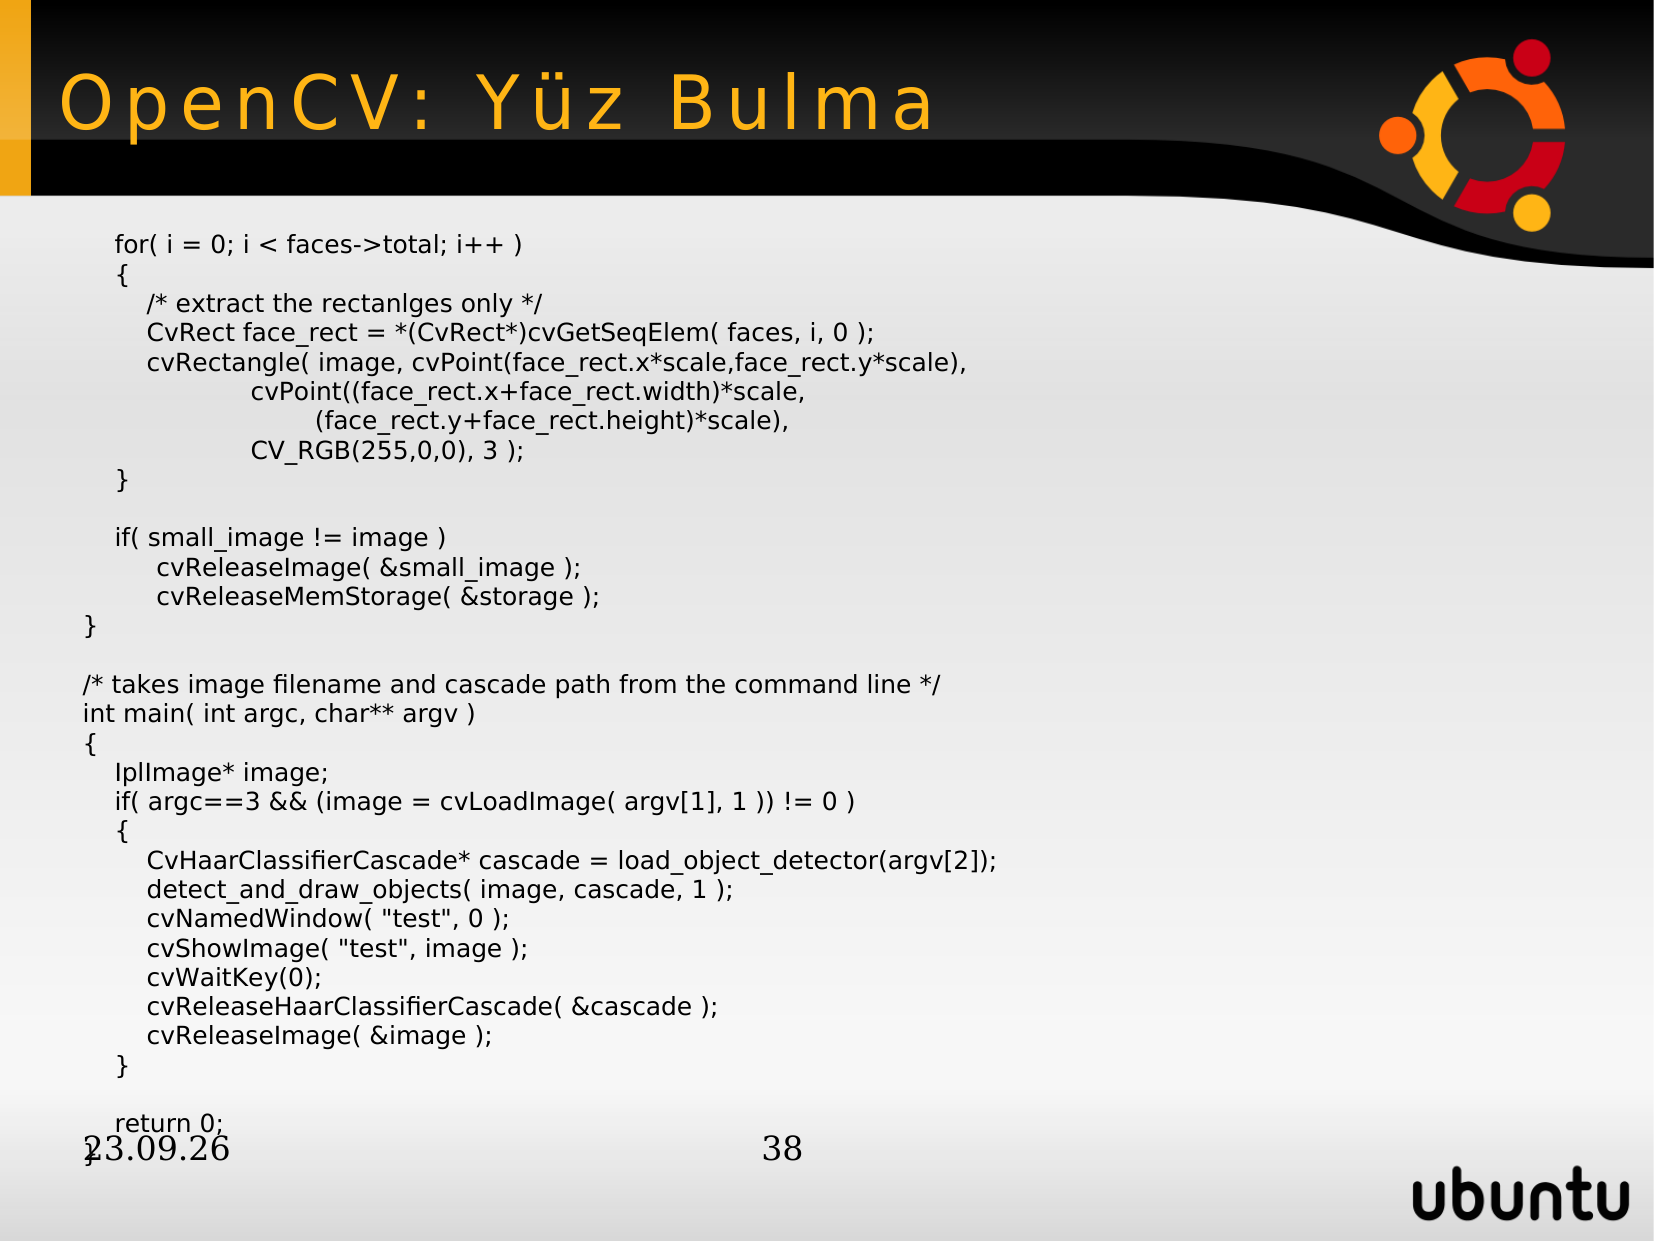

# OpenCV: Yüz Bulma
 for( i = 0; i < faces->total; i++ )
 {
 /* extract the rectanlges only */
 CvRect face_rect = *(CvRect*)cvGetSeqElem( faces, i, 0 );
 cvRectangle( image, cvPoint(face_rect.x*scale,face_rect.y*scale),
 cvPoint((face_rect.x+face_rect.width)*scale,
 (face_rect.y+face_rect.height)*scale),
 CV_RGB(255,0,0), 3 );
 }
 if( small_image != image )
 	cvReleaseImage( &small_image );
 	cvReleaseMemStorage( &storage );
}
/* takes image filename and cascade path from the command line */
int main( int argc, char** argv )
{
 IplImage* image;
 if( argc==3 && (image = cvLoadImage( argv[1], 1 )) != 0 )
 {
 CvHaarClassifierCascade* cascade = load_object_detector(argv[2]);
 detect_and_draw_objects( image, cascade, 1 );
 cvNamedWindow( "test", 0 );
 cvShowImage( "test", image );
 cvWaitKey(0);
 cvReleaseHaarClassifierCascade( &cascade );
 cvReleaseImage( &image );
 }
 return 0;
}
38